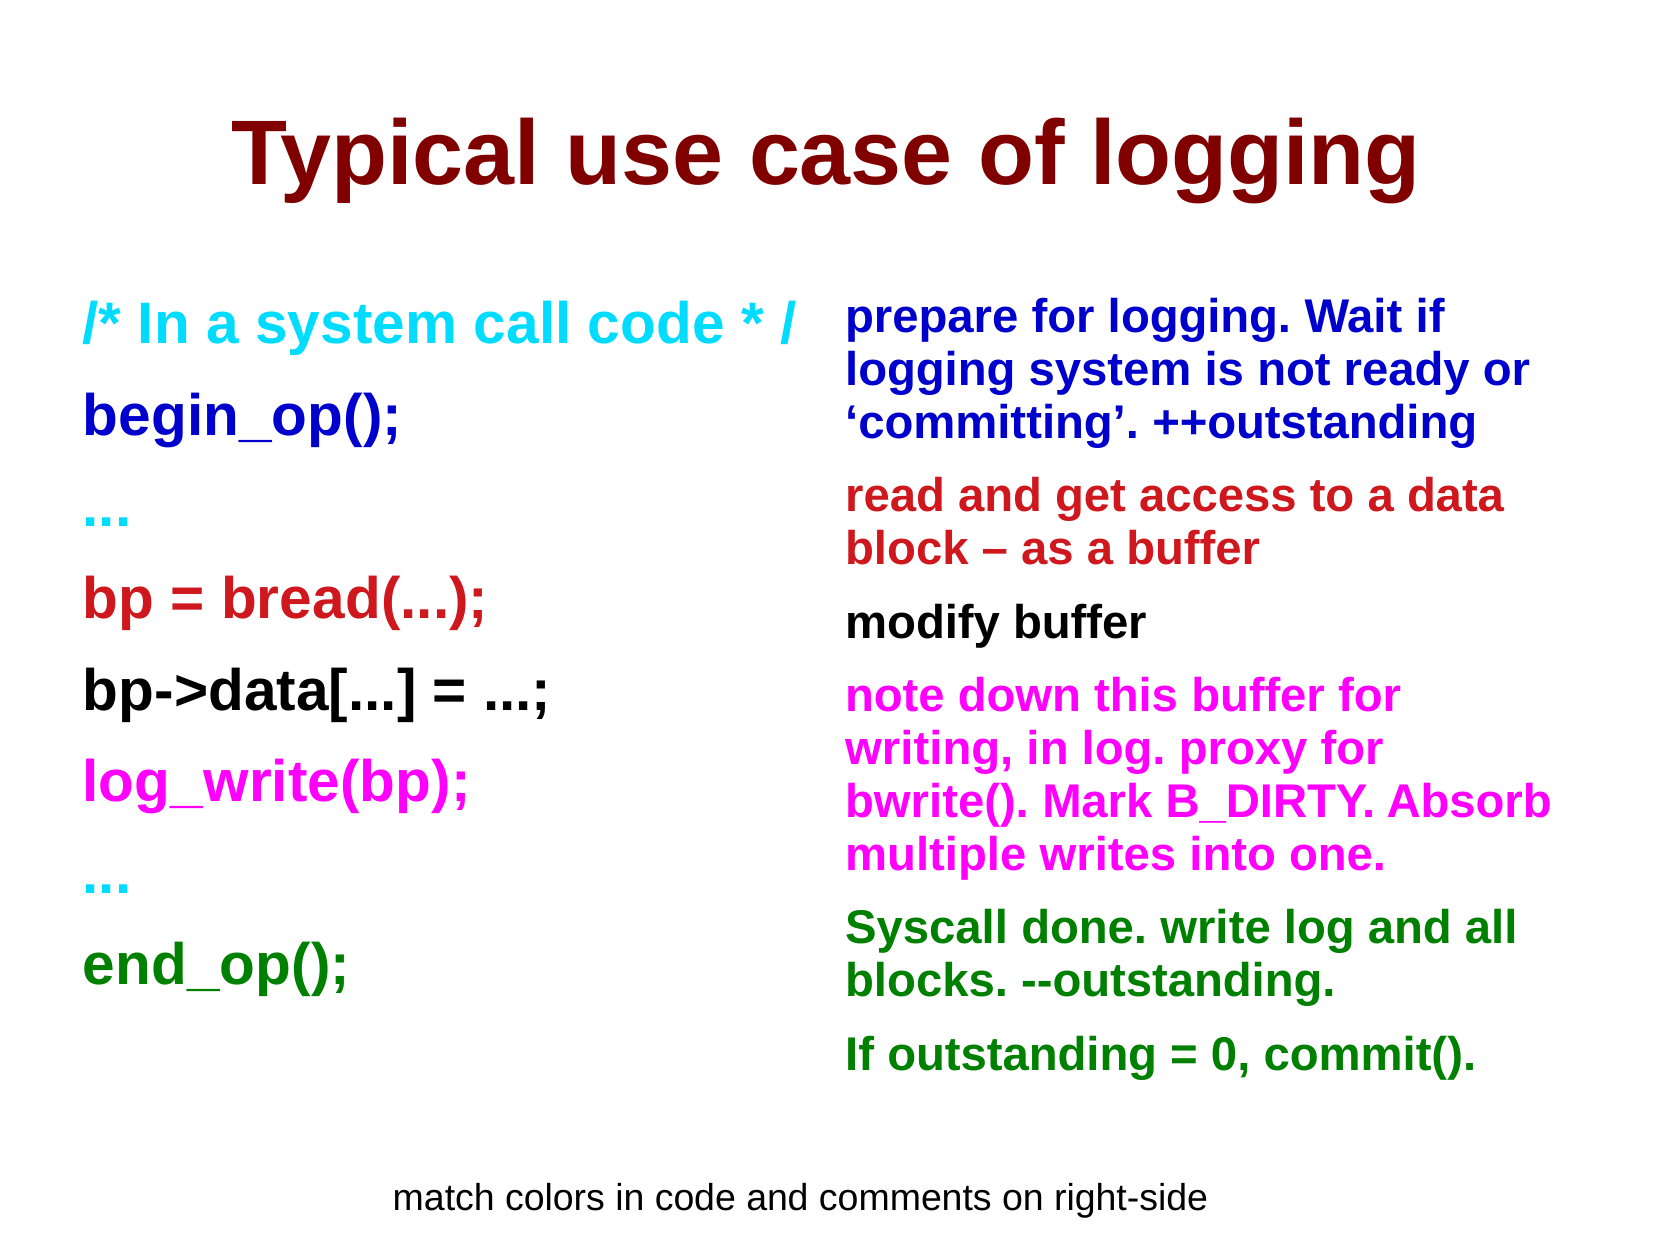

# Typical use case of logging
/* In a system call code * /
begin_op();
...
bp = bread(...);
bp->data[...] = ...;
log_write(bp);
...
end_op();
prepare for logging. Wait if logging system is not ready or ‘committing’. ++outstanding
read and get access to a data block – as a buffer
modify buffer
note down this buffer for writing, in log. proxy for bwrite(). Mark B_DIRTY. Absorb multiple writes into one.
Syscall done. write log and all blocks. --outstanding.
If outstanding = 0, commit().
match colors in code and comments on right-side